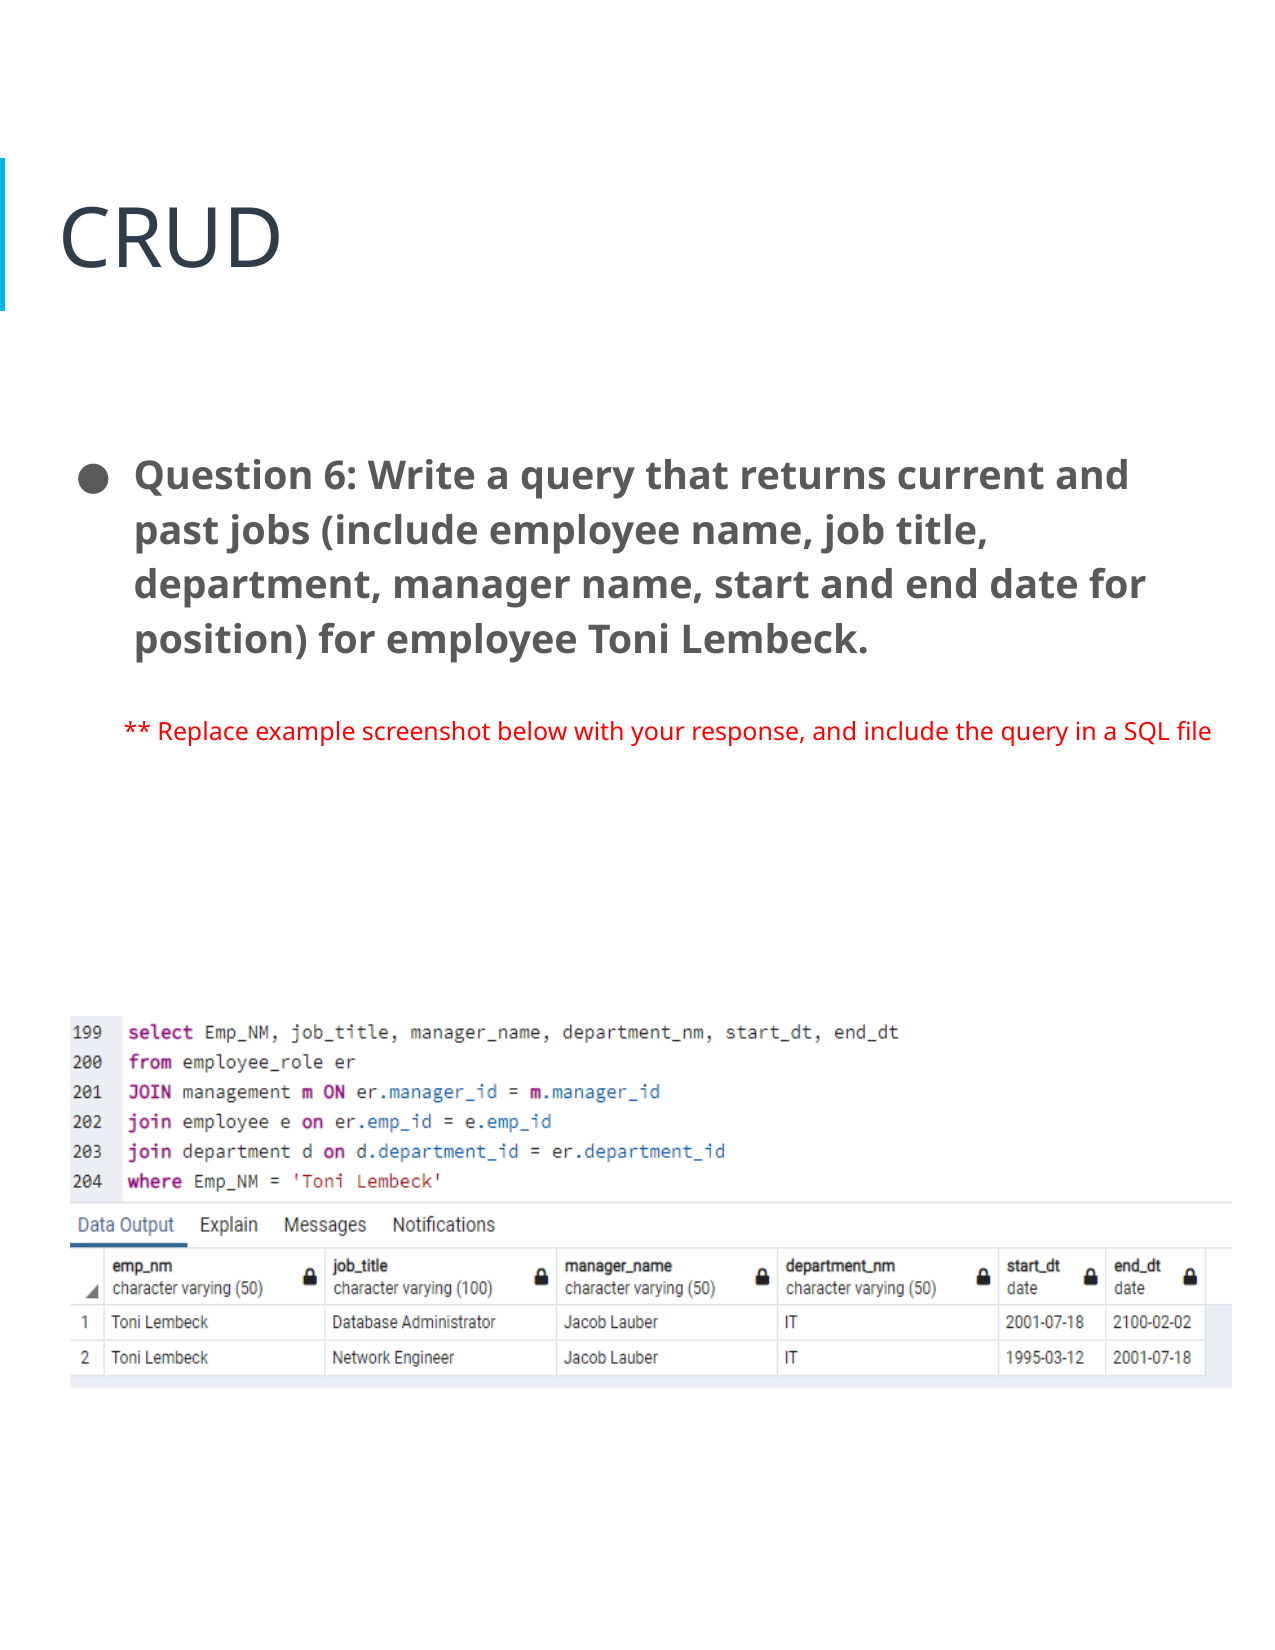

# CRUD
Question 6: Write a query that returns current and past jobs (include employee name, job title, department, manager name, start and end date for position) for employee Toni Lembeck.
 ** Replace example screenshot below with your response, and include the query in a SQL file